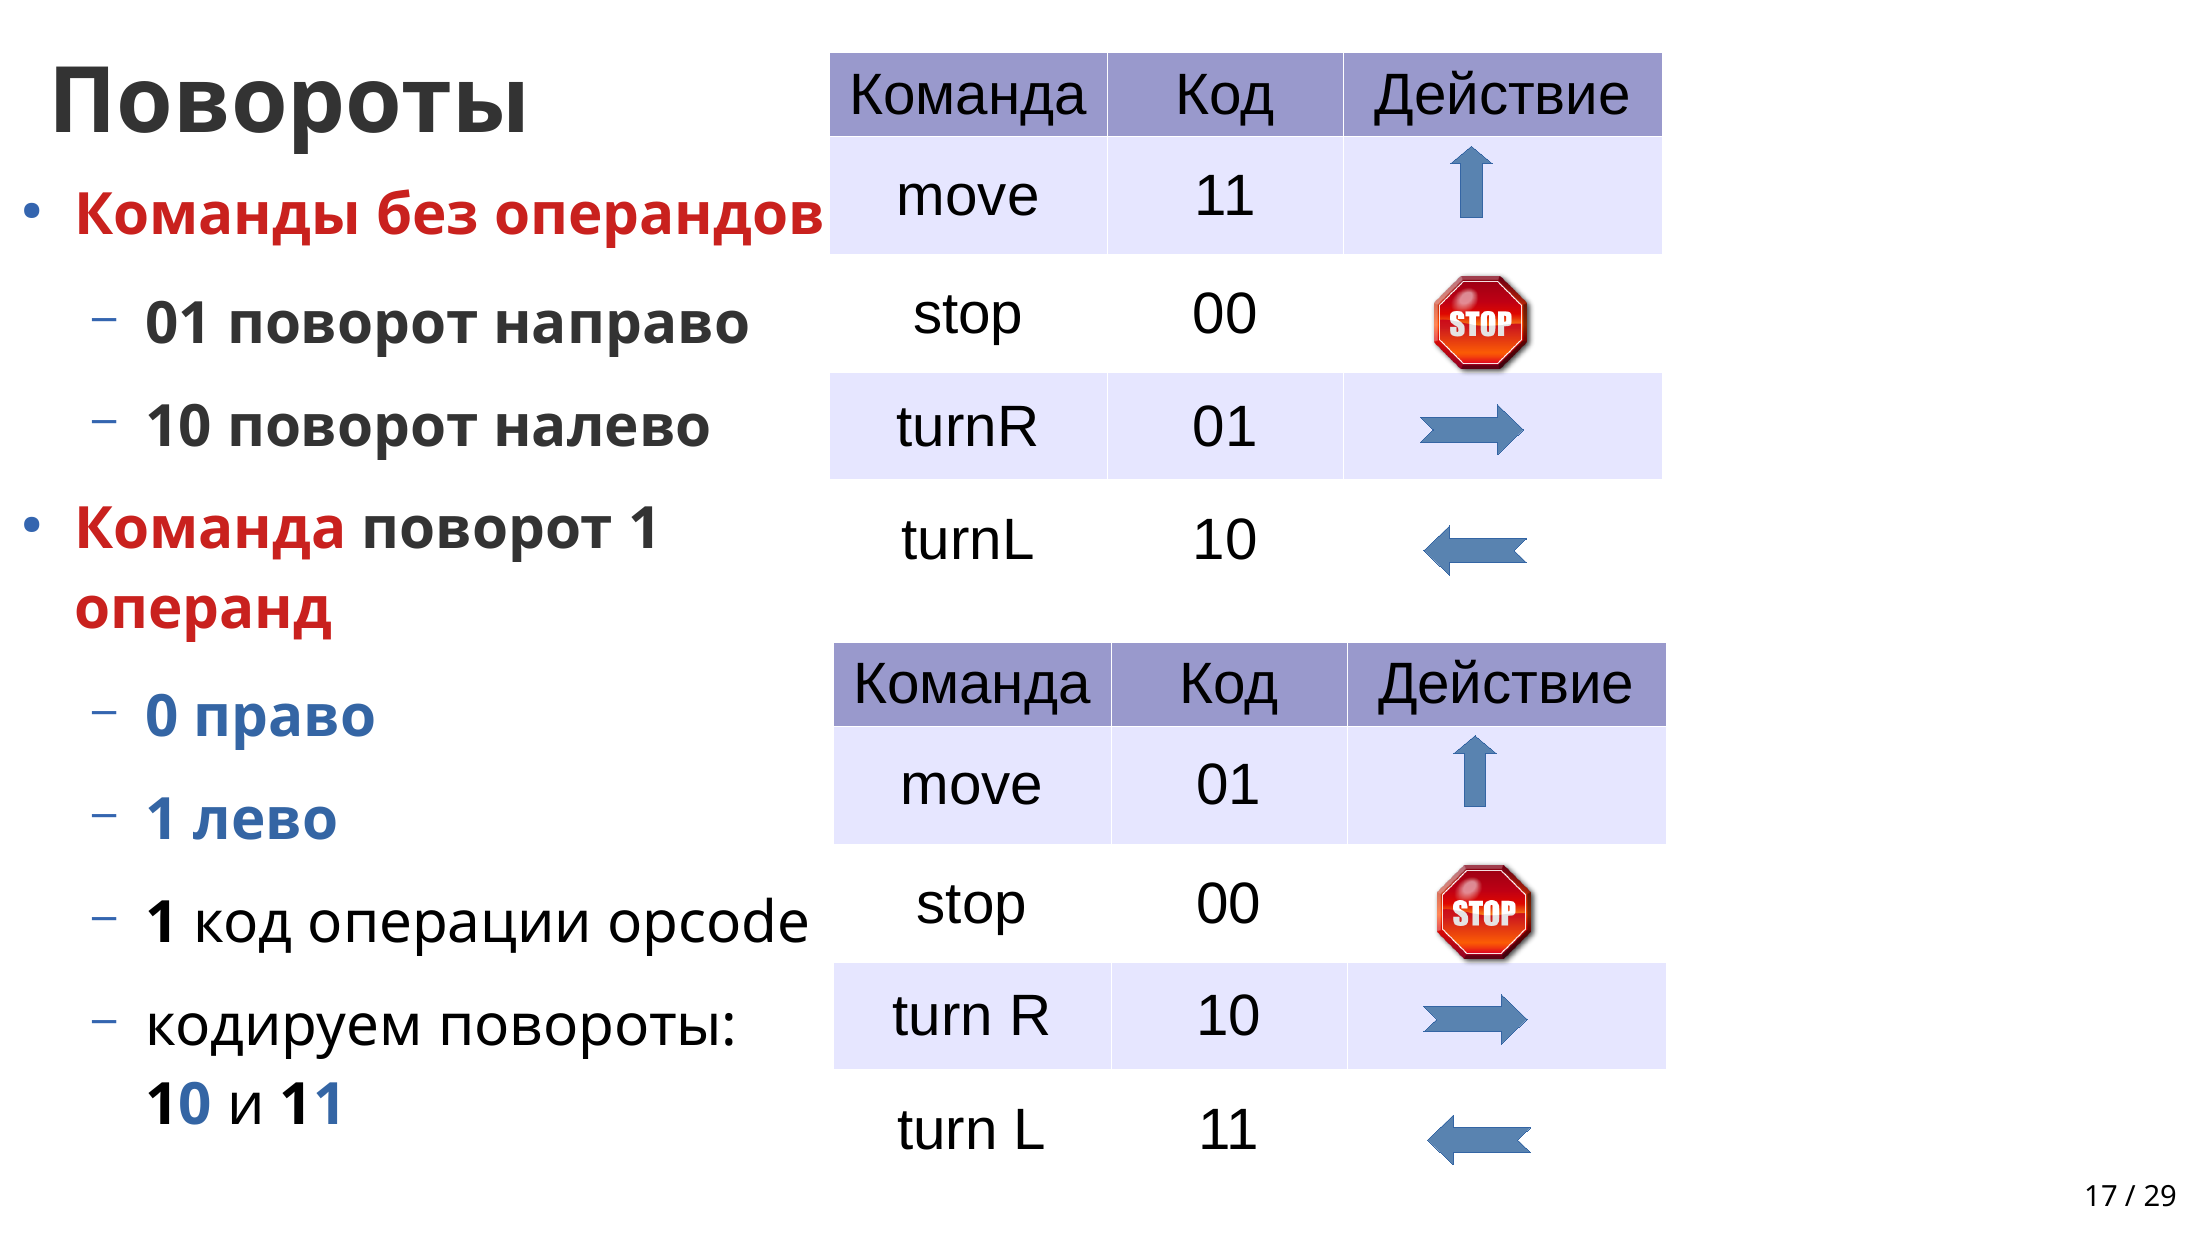

# Повороты
| Команда | Код | Действие |
| --- | --- | --- |
| move | 11 | |
| stop | 00 | |
| turnR | 01 | |
| turnL | 10 | |
Команды без операндов
01 поворот направо
10 поворот налево
Команда поворот 1
операнд
0 право
1 лево
1 код операции opcode
кодируем повороты:
10 и 11
| Команда | Код | Действие |
| --- | --- | --- |
| move | 01 | |
| stop | 00 | |
| turn R | 10 | |
| turn L | 11 | |
17